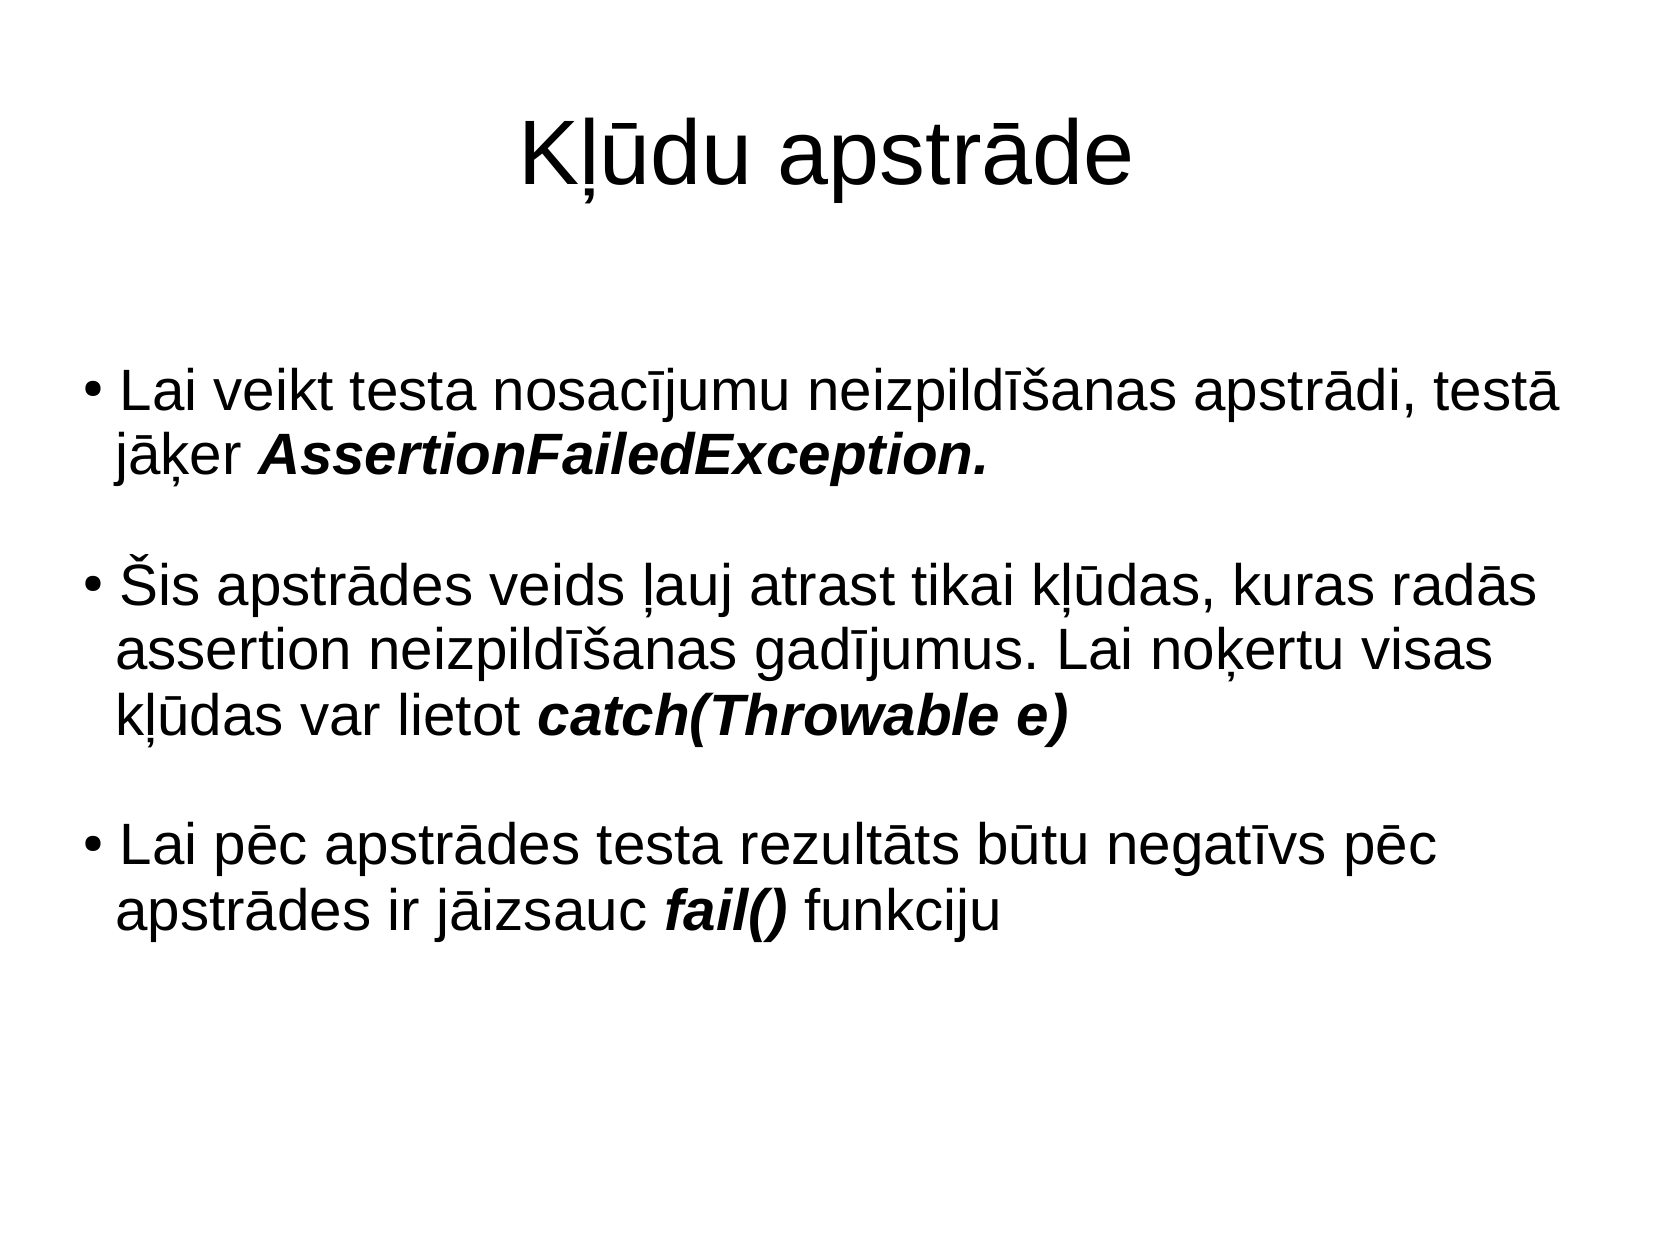

# Kļūdu apstrāde
 Lai veikt testa nosacījumu neizpildīšanas apstrādi, testā jāķer AssertionFailedException.
 Šis apstrādes veids ļauj atrast tikai kļūdas, kuras radās assertion neizpildīšanas gadījumus. Lai noķertu visas kļūdas var lietot catch(Throwable e)
 Lai pēc apstrādes testa rezultāts būtu negatīvs pēc apstrādes ir jāizsauc fail() funkciju